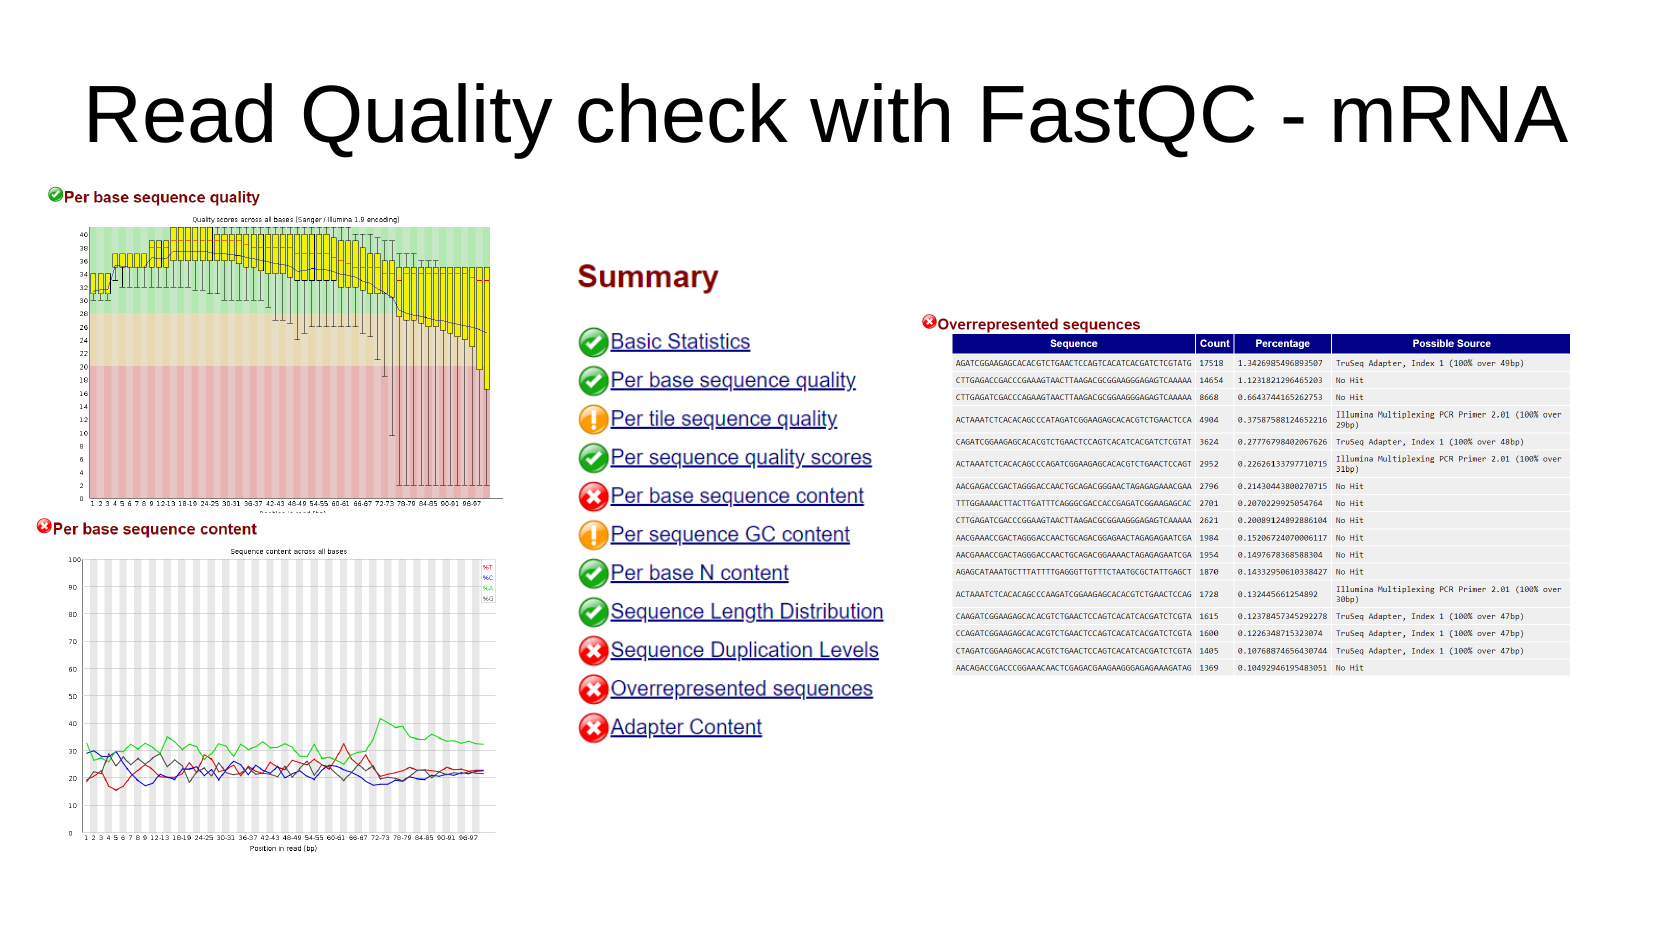

# Read Quality check with FastQC - mRNA